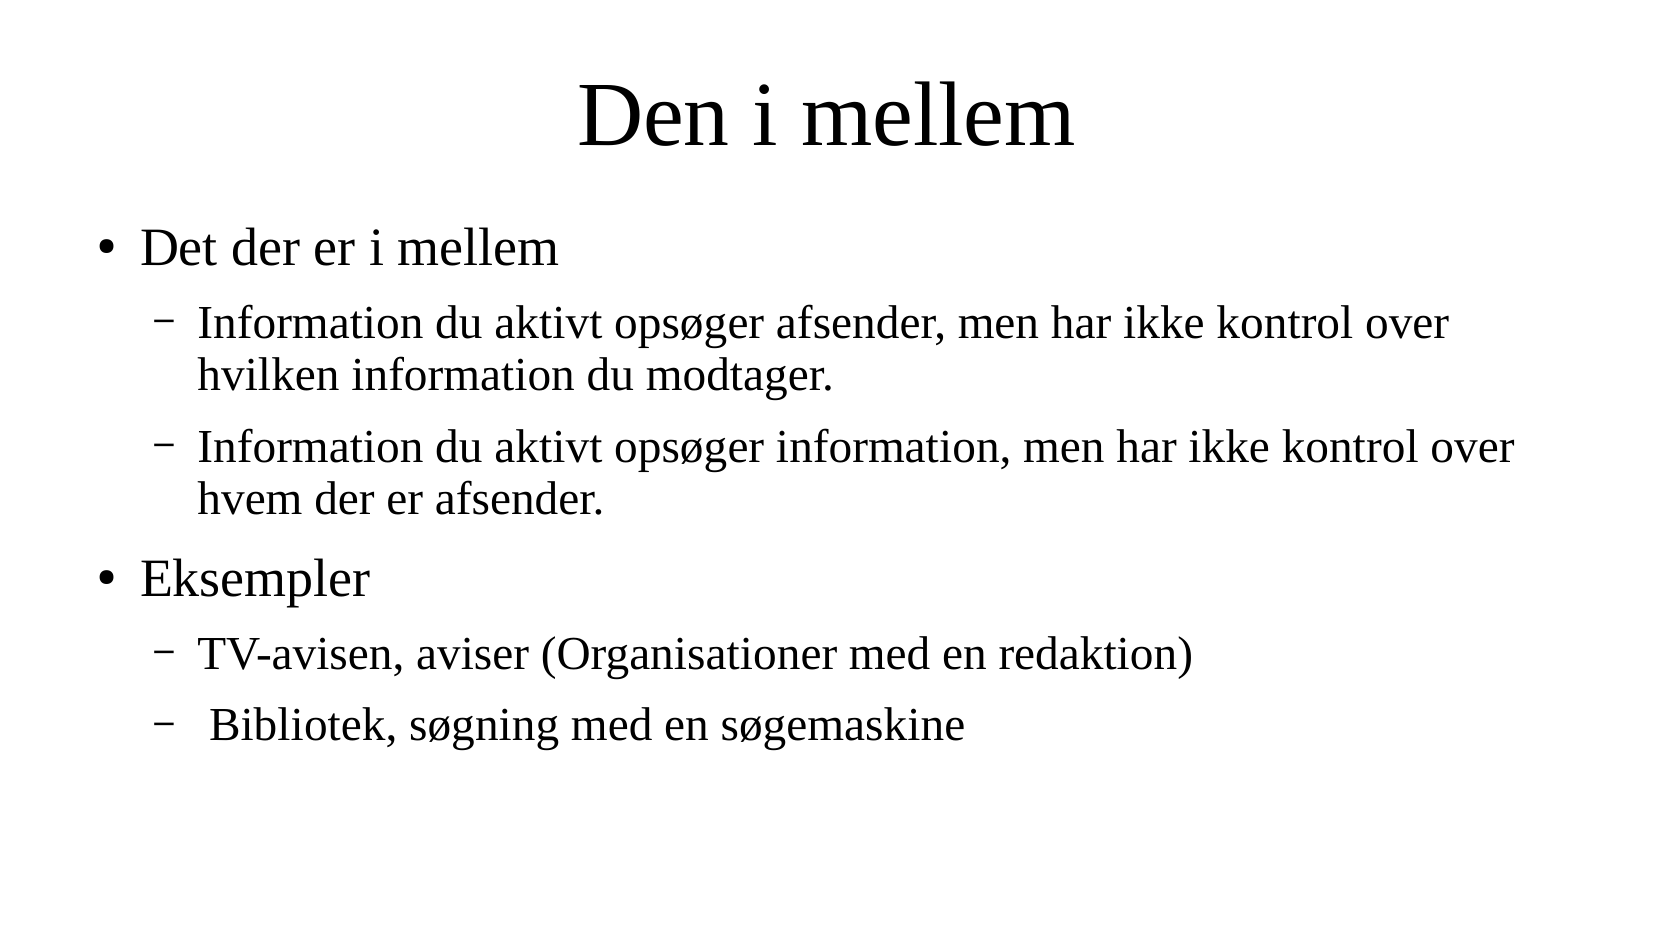

# Den i mellem
Det der er i mellem
Information du aktivt opsøger afsender, men har ikke kontrol over hvilken information du modtager.
Information du aktivt opsøger information, men har ikke kontrol over hvem der er afsender.
Eksempler
TV-avisen, aviser (Organisationer med en redaktion)
 Bibliotek, søgning med en søgemaskine